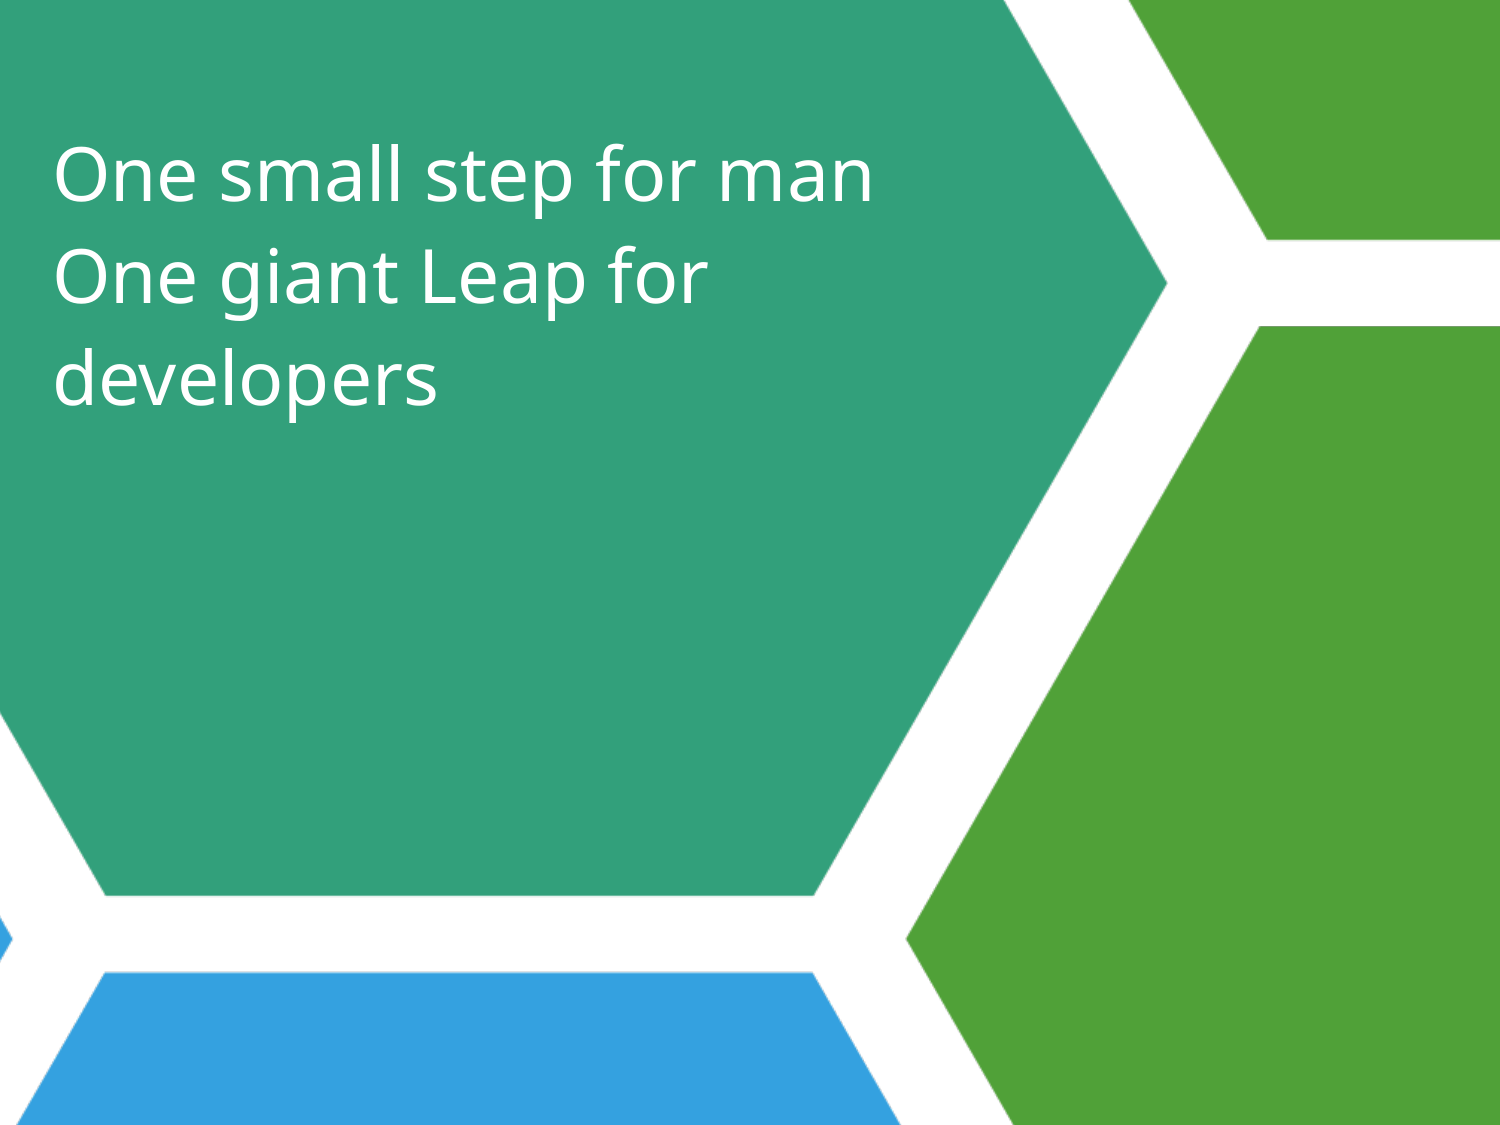

# One small step for man One giant Leap for developers